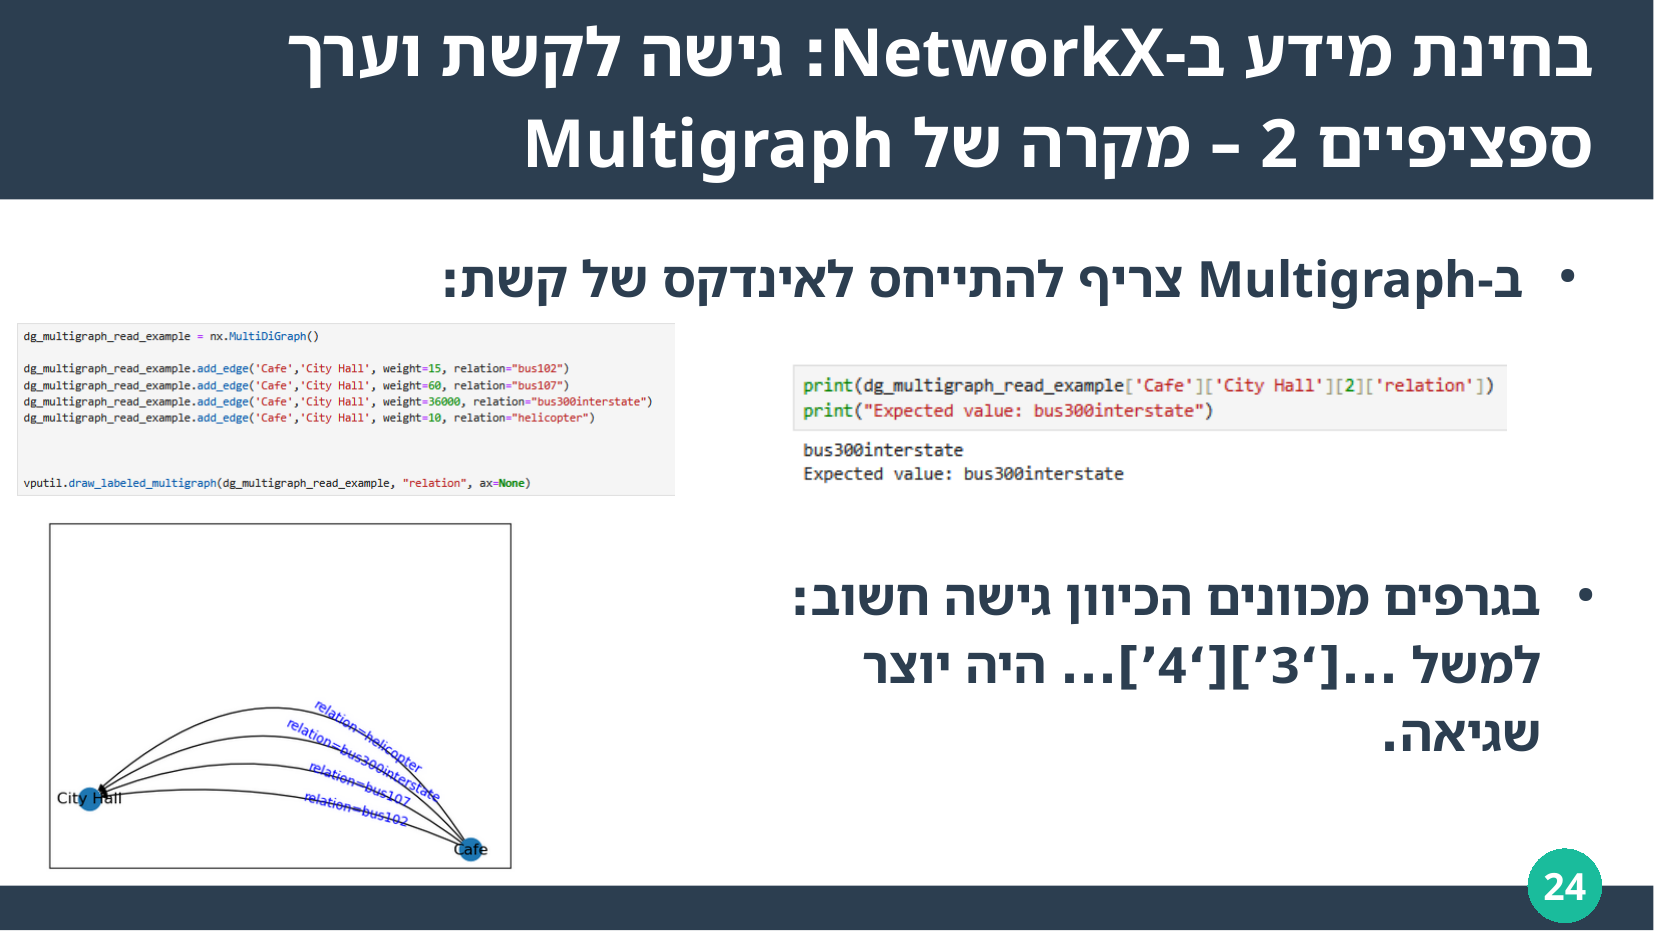

# בחינת מידע ב-NetworkX: גישה לקשת וערך ספציפיים 2 – מקרה של Multigraph
ב-Multigraph צריף להתייחס לאינדקס של קשת:
בגרפים מכוונים הכיוון גישה חשוב: למשל ...[‘3’][‘4’]... היה יוצר שגיאה.
24